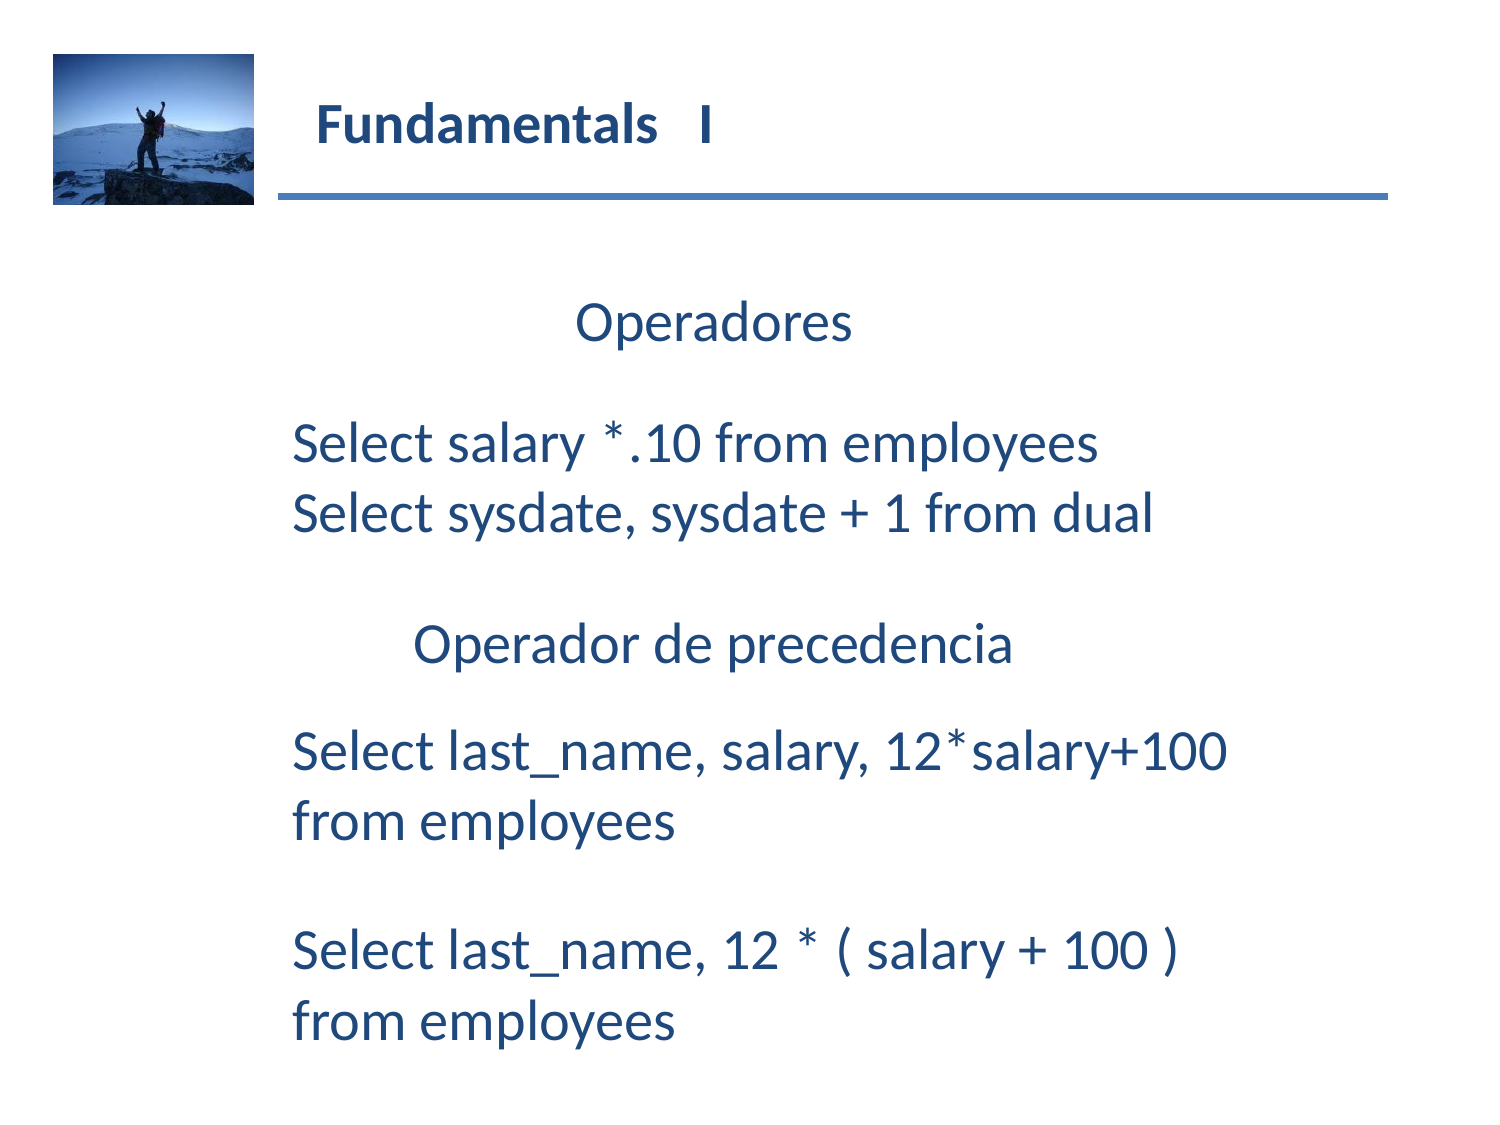

Fundamentals I
Operadores
Select salary *.10 from employees
Select sysdate, sysdate + 1 from dual
Operador de precedencia
Select last_name, salary, 12*salary+100
from employees
Select last_name, 12 * ( salary + 100 )
from employees